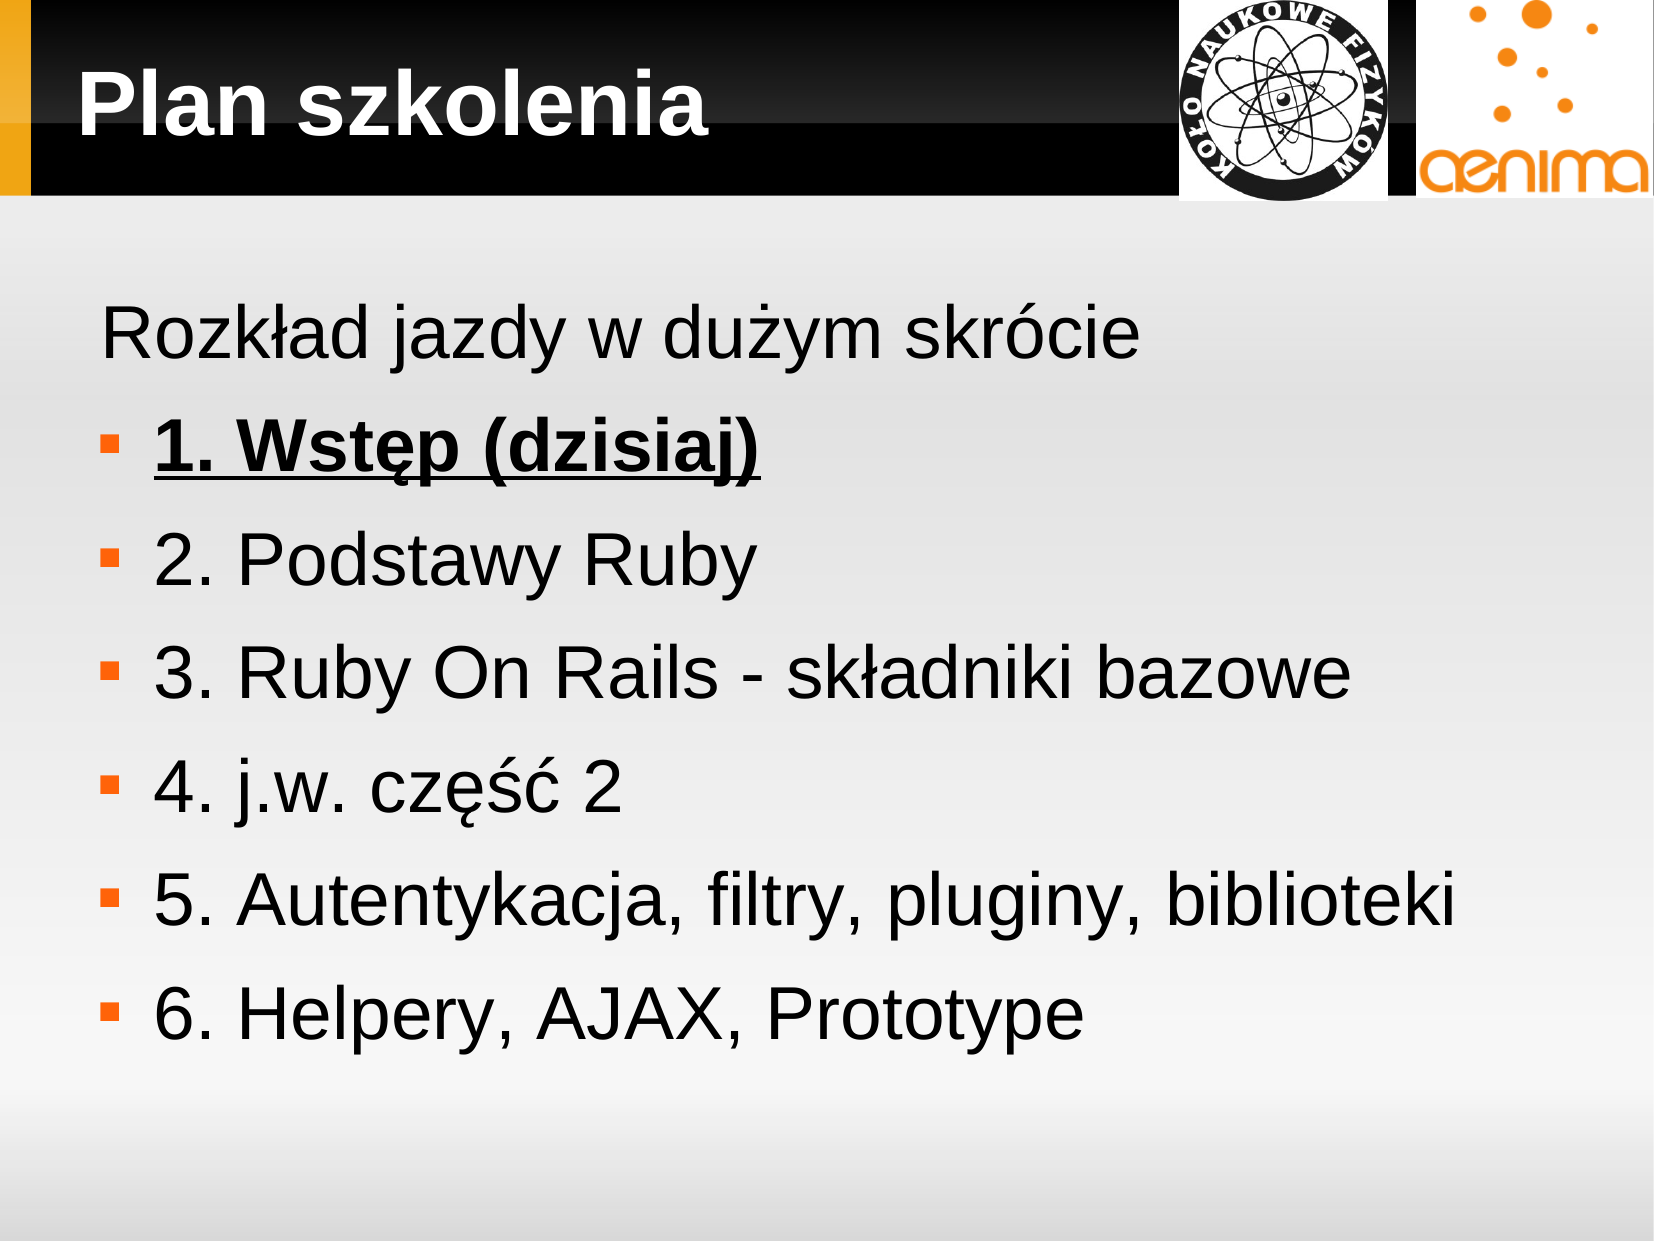

# Plan szkolenia
Rozkład jazdy w dużym skrócie
1. Wstęp (dzisiaj)
2. Podstawy Ruby
3. Ruby On Rails - składniki bazowe
4. j.w. część 2
5. Autentykacja, filtry, pluginy, biblioteki
6. Helpery, AJAX, Prototype